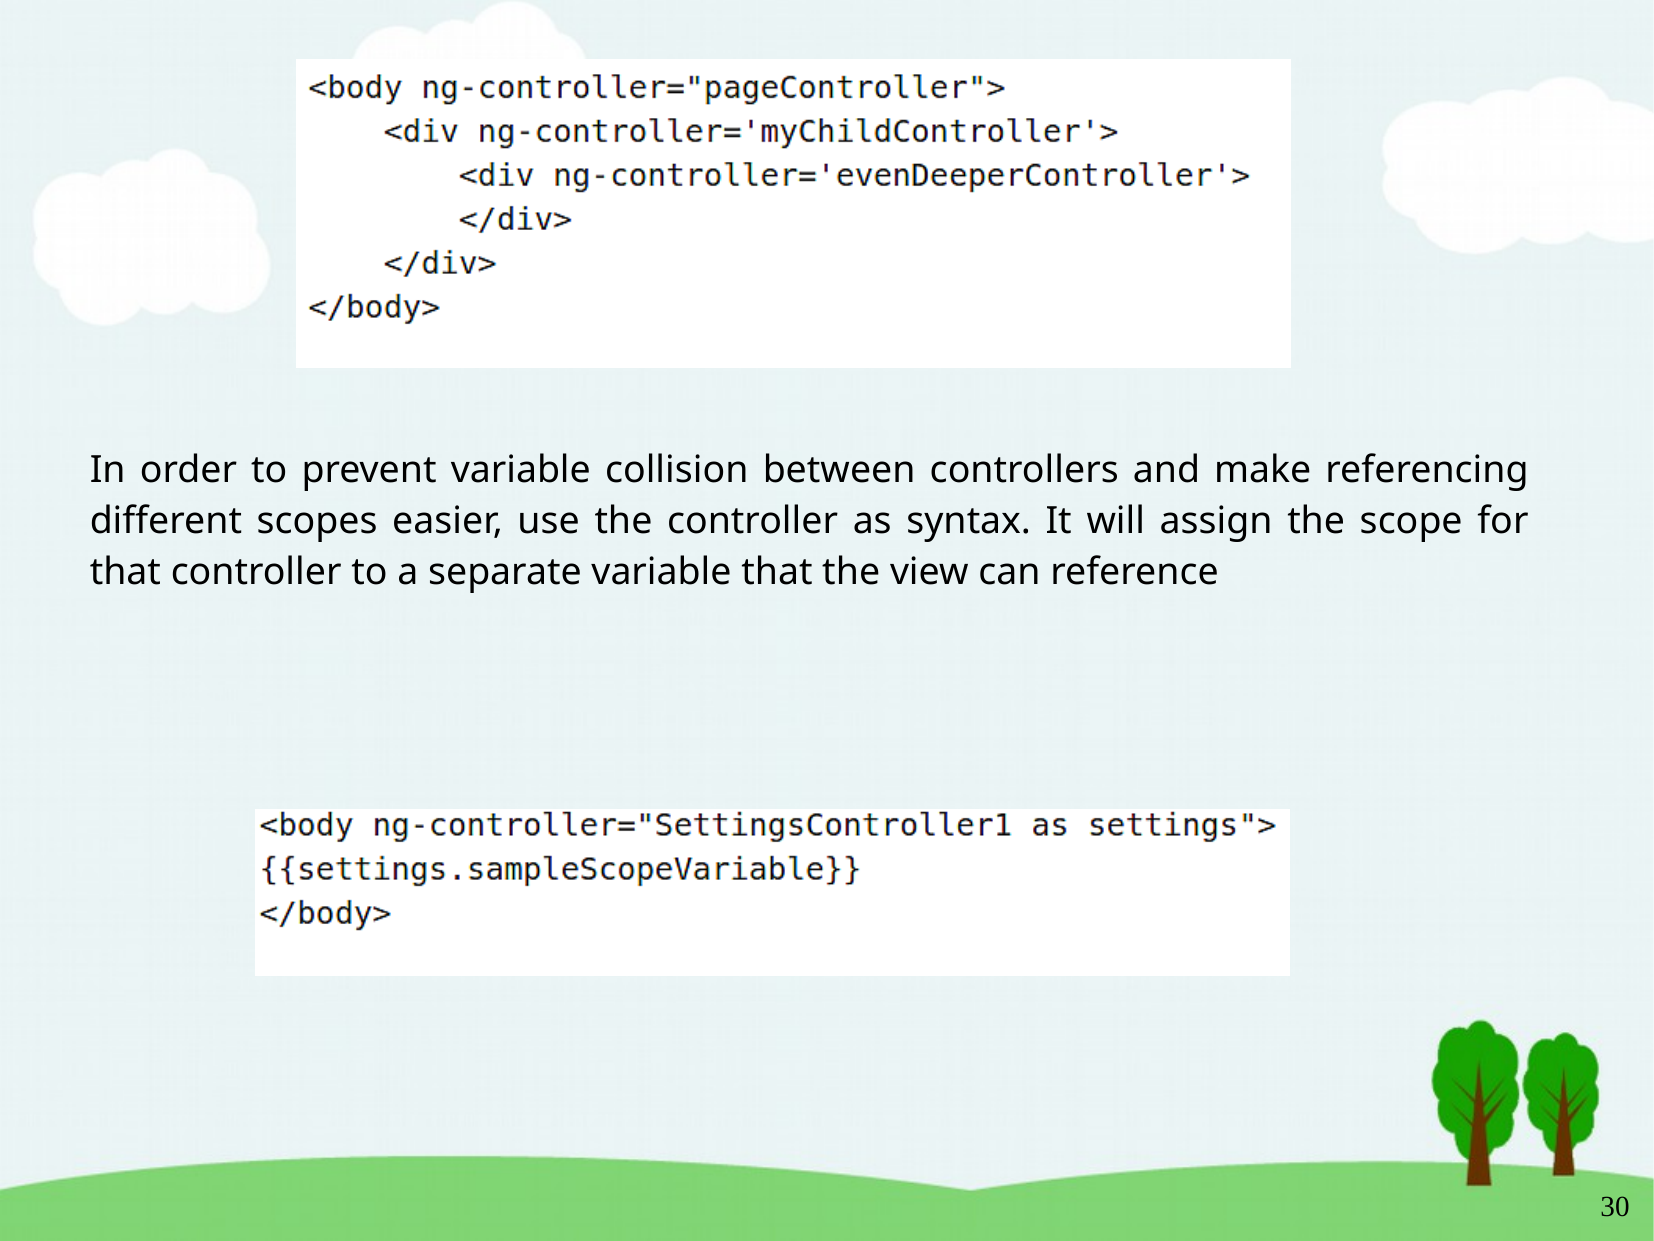

In order to prevent variable collision between controllers and make referencing different scopes easier, use the controller as syntax. It will assign the scope for that controller to a separate variable that the view can reference
30